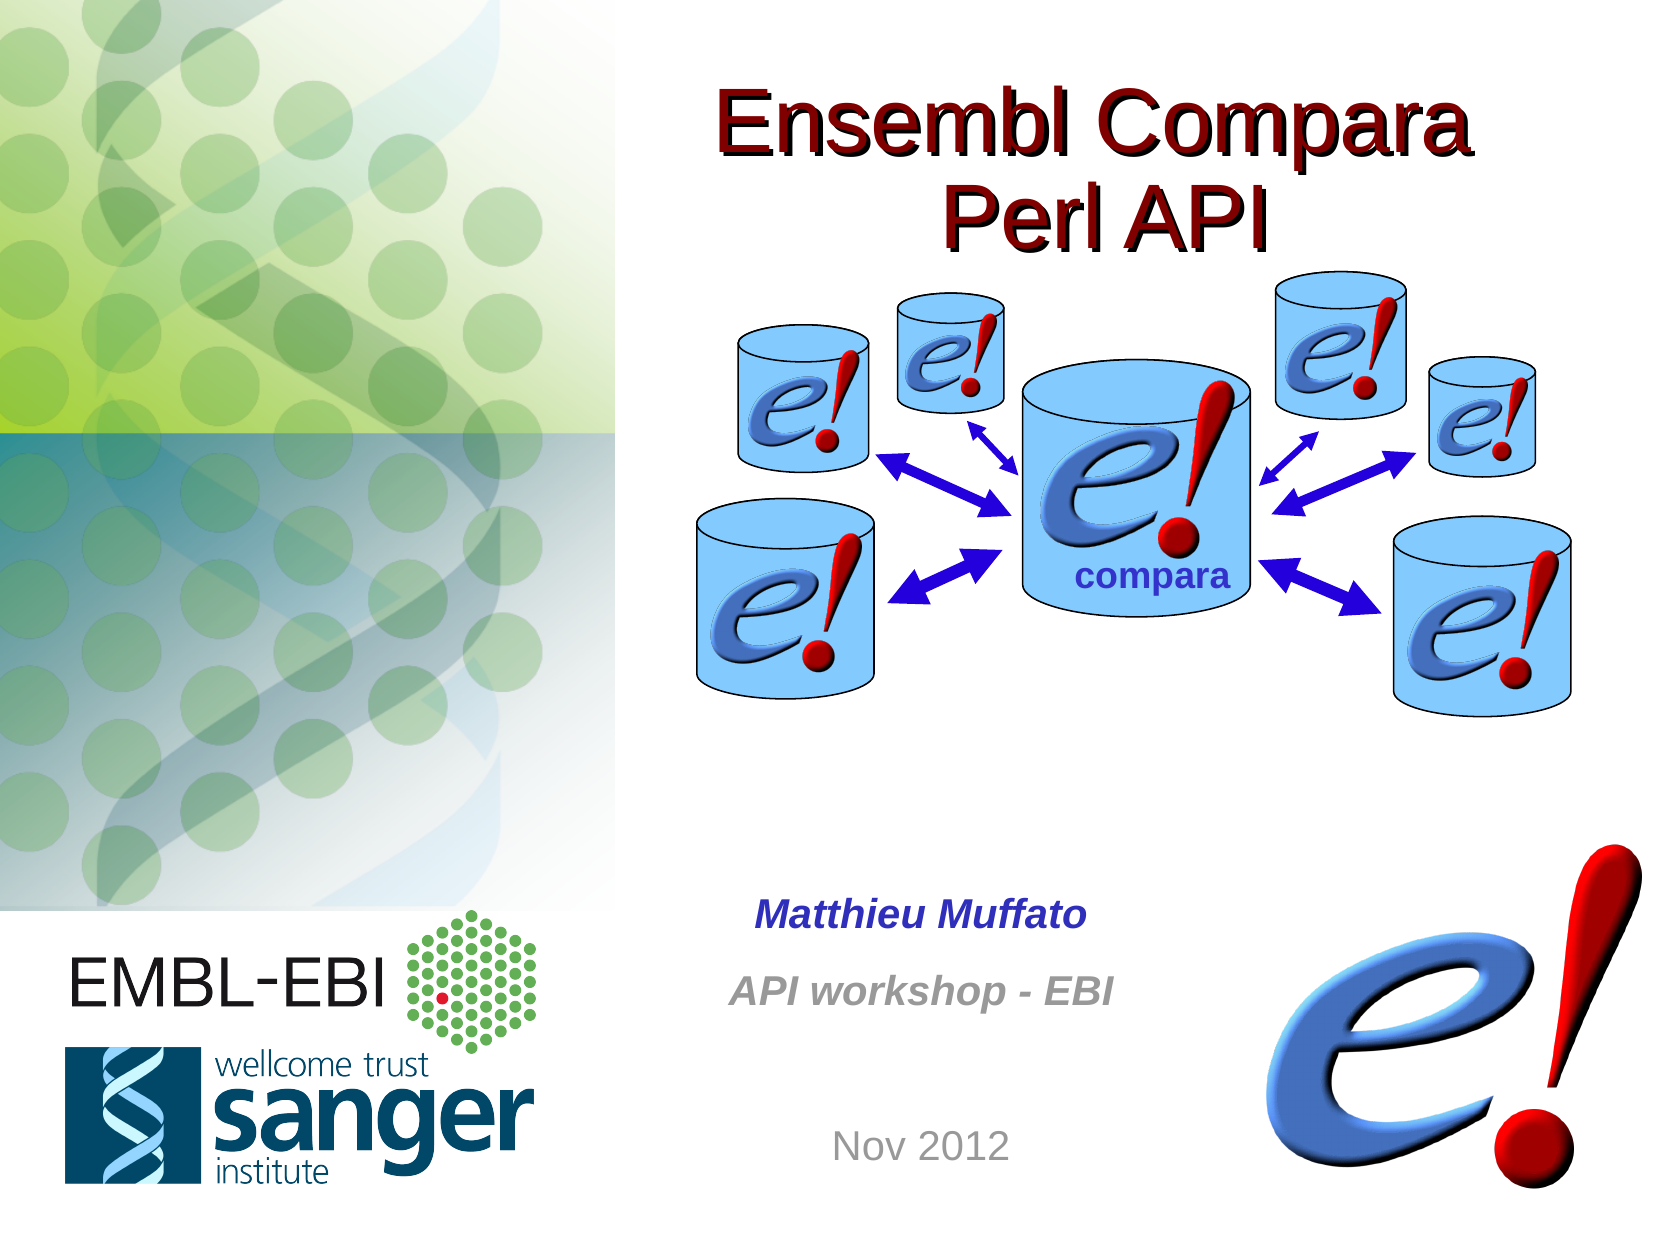

# Ensembl Compara Perl API
compara
Matthieu Muffato
API workshop - EBI
Nov 2012